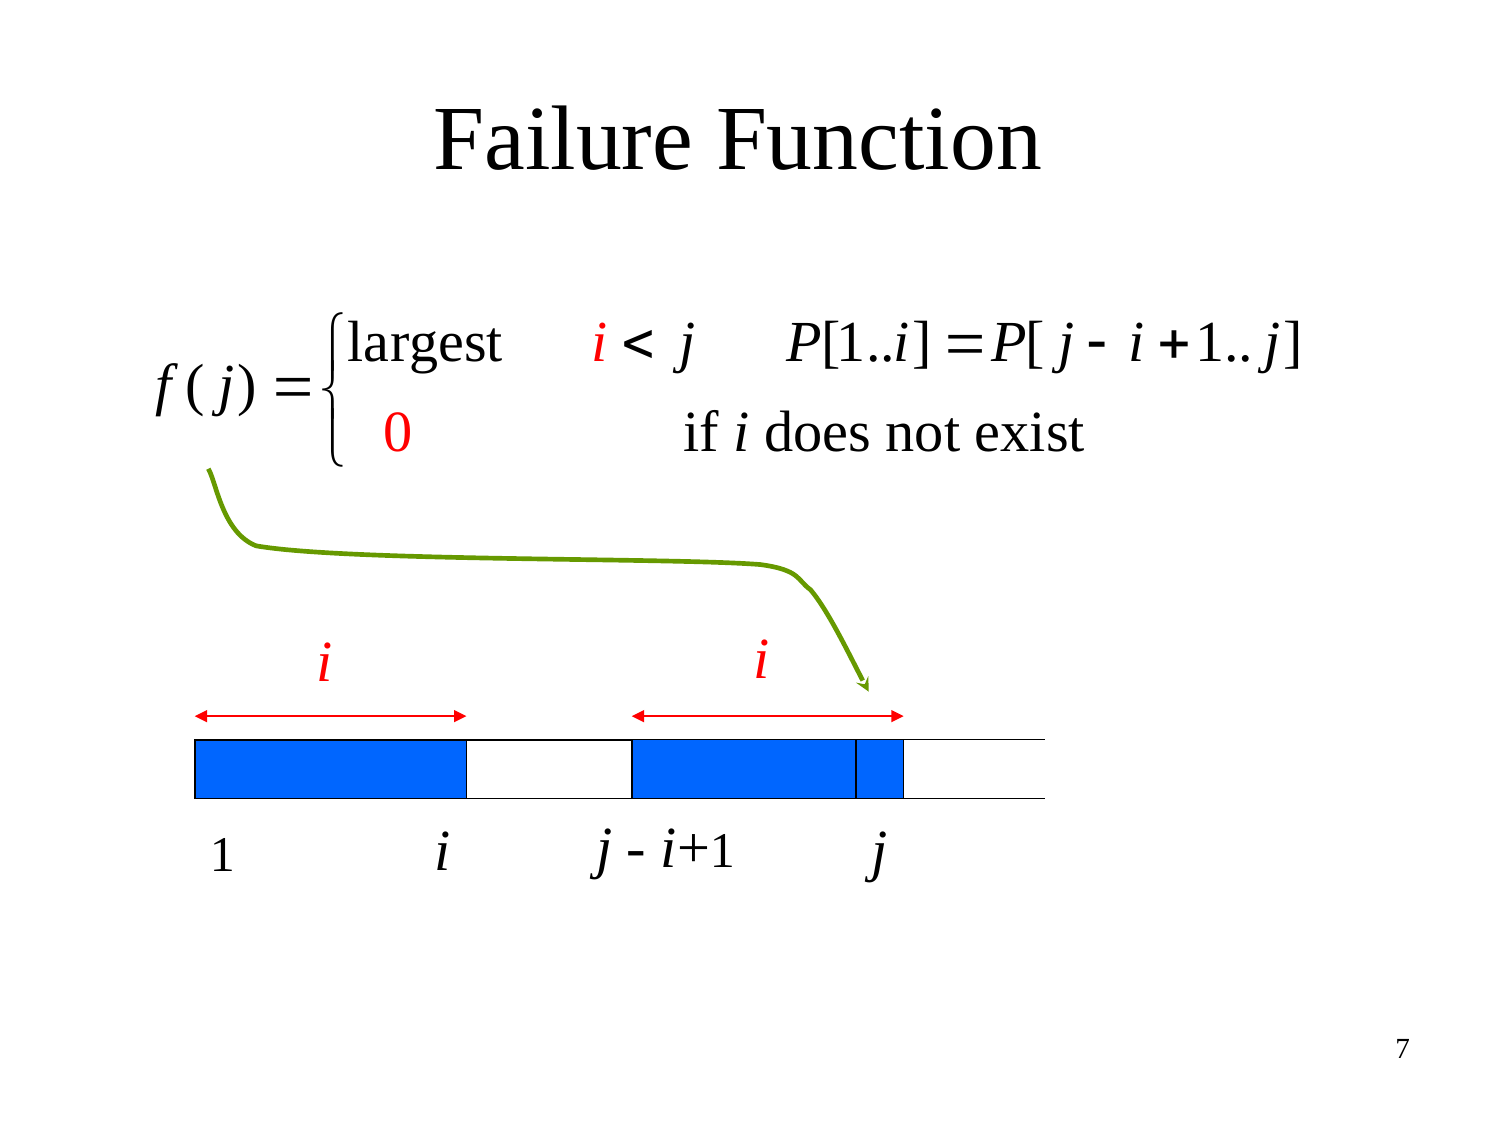

# Failure Function
0		if i does not exist
i
i
j - i+1
i
j
1
7